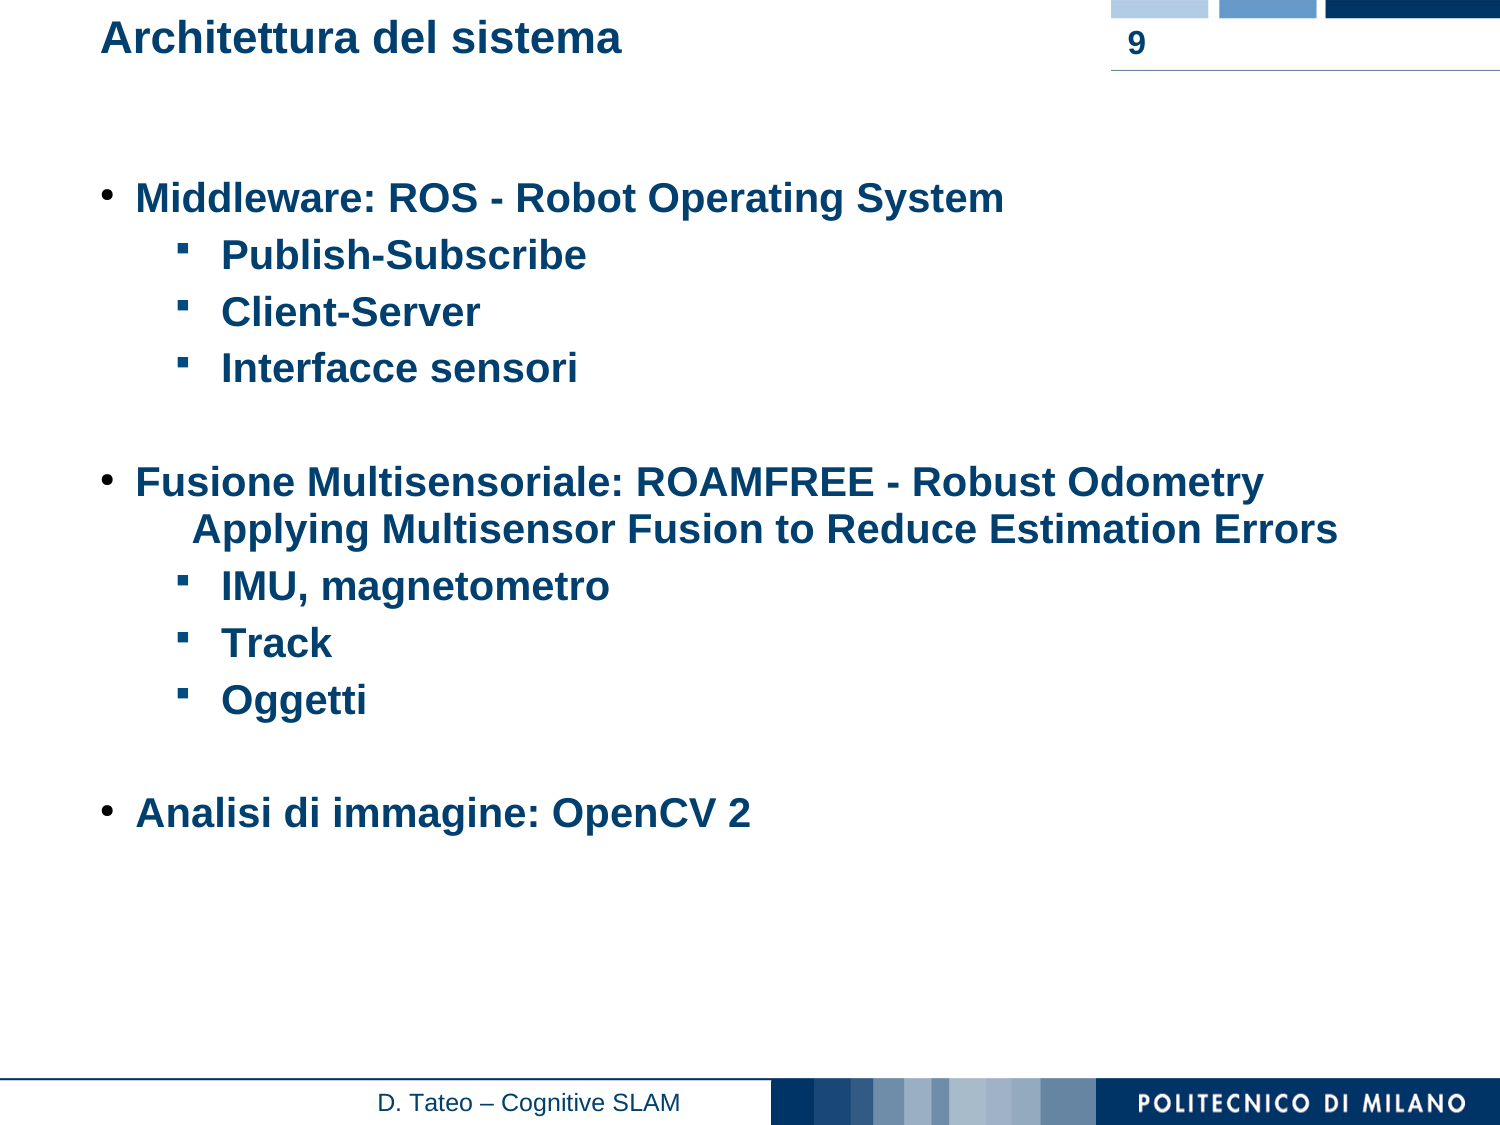

# Architettura del sistema
Middleware: ROS - Robot Operating System
Publish-Subscribe
Client-Server
Interfacce sensori
Fusione Multisensoriale: ROAMFREE - Robust Odometry Applying Multisensor Fusion to Reduce Estimation Errors
IMU, magnetometro
Track
Oggetti
Analisi di immagine: OpenCV 2